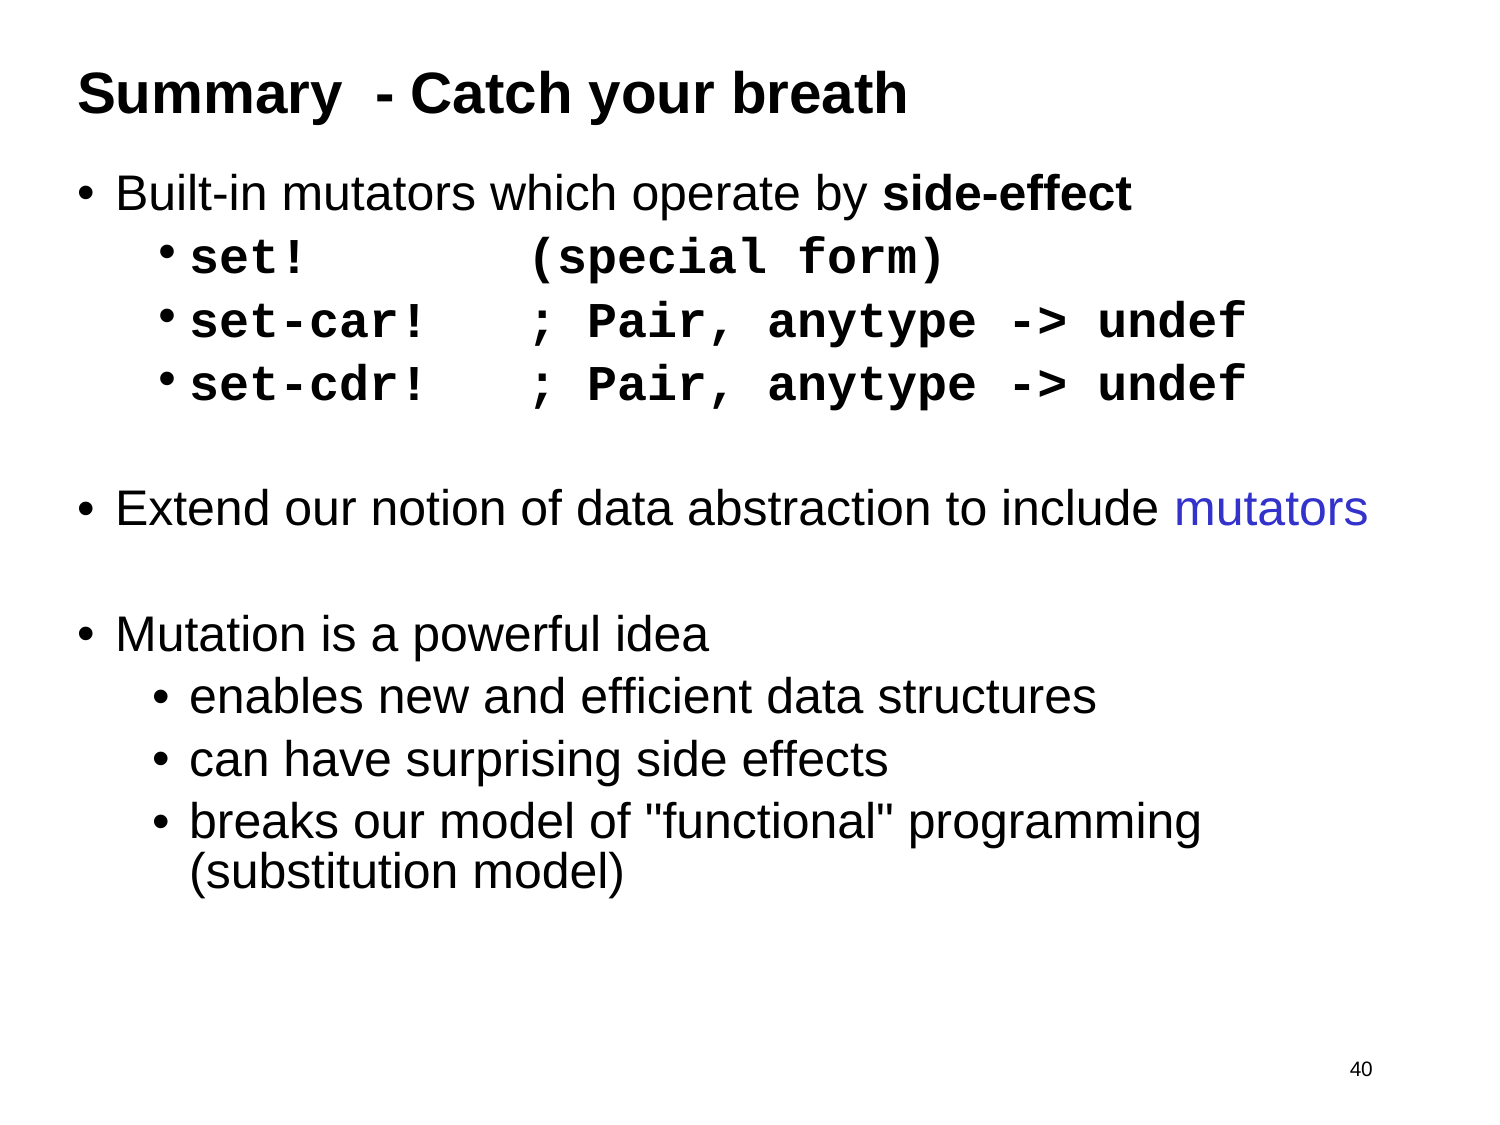

# Summary - Catch your breath
Built-in mutators which operate by side-effect
set! 		(special form)
set-car! 	; Pair, anytype -> undef
set-cdr! 	; Pair, anytype -> undef
Extend our notion of data abstraction to include mutators
Mutation is a powerful idea
enables new and efficient data structures
can have surprising side effects
breaks our model of "functional" programming (substitution model)
40